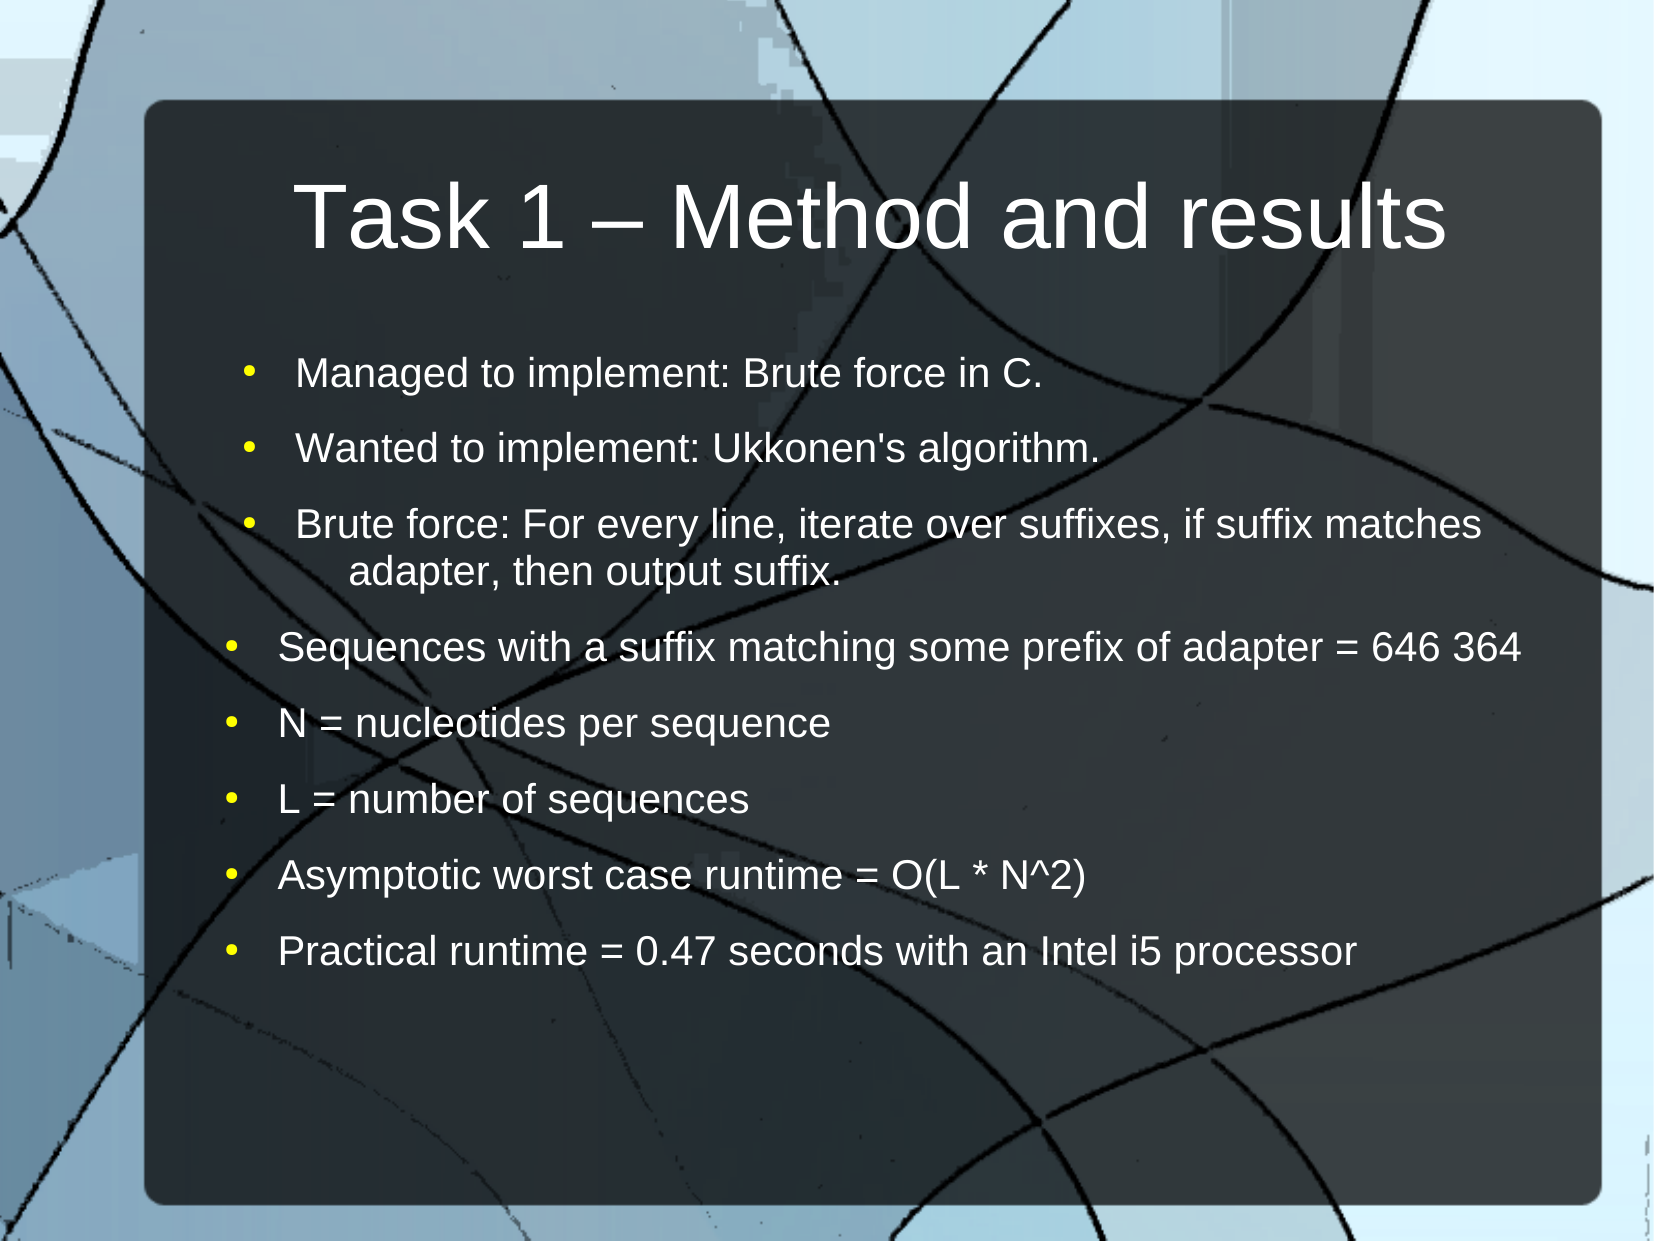

# Task 1 – Method and results
Managed to implement: Brute force in C.
Wanted to implement: Ukkonen's algorithm.
Brute force: For every line, iterate over suffixes, if suffix matches adapter, then output suffix.
Sequences with a suffix matching some prefix of adapter = 646 364
N = nucleotides per sequence
L = number of sequences
Asymptotic worst case runtime = O(L * N^2)
Practical runtime = 0.47 seconds with an Intel i5 processor